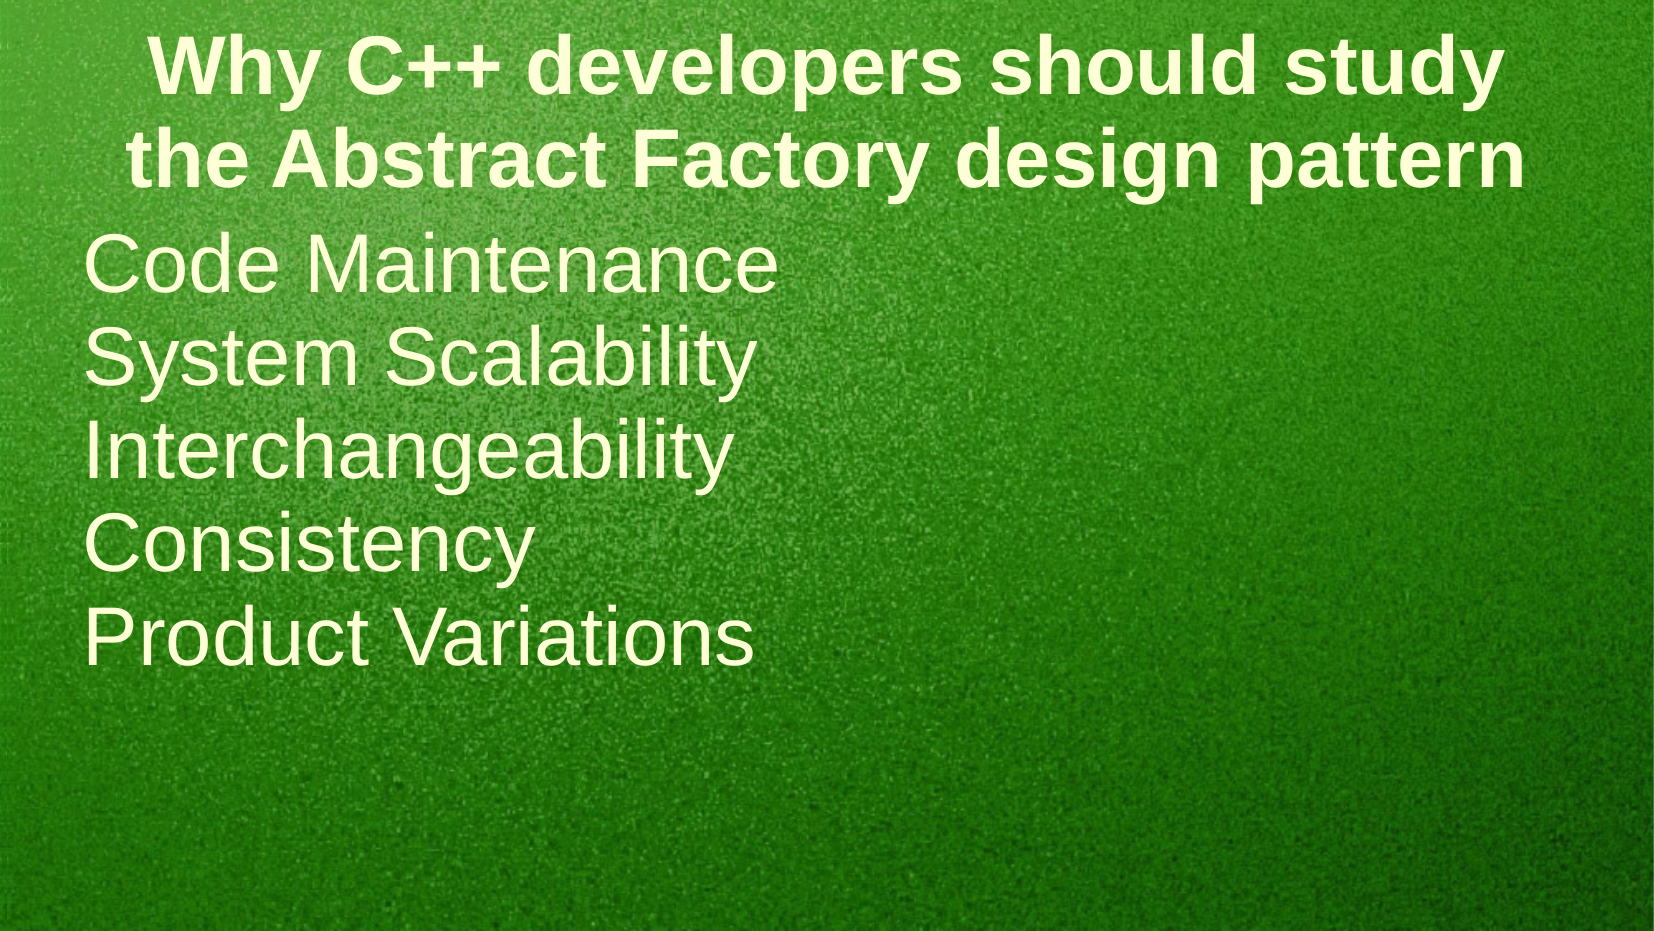

Why C++ developers should study the Abstract Factory design pattern
# Code Maintenance
System Scalability
Interchangeability
Consistency
Product Variations